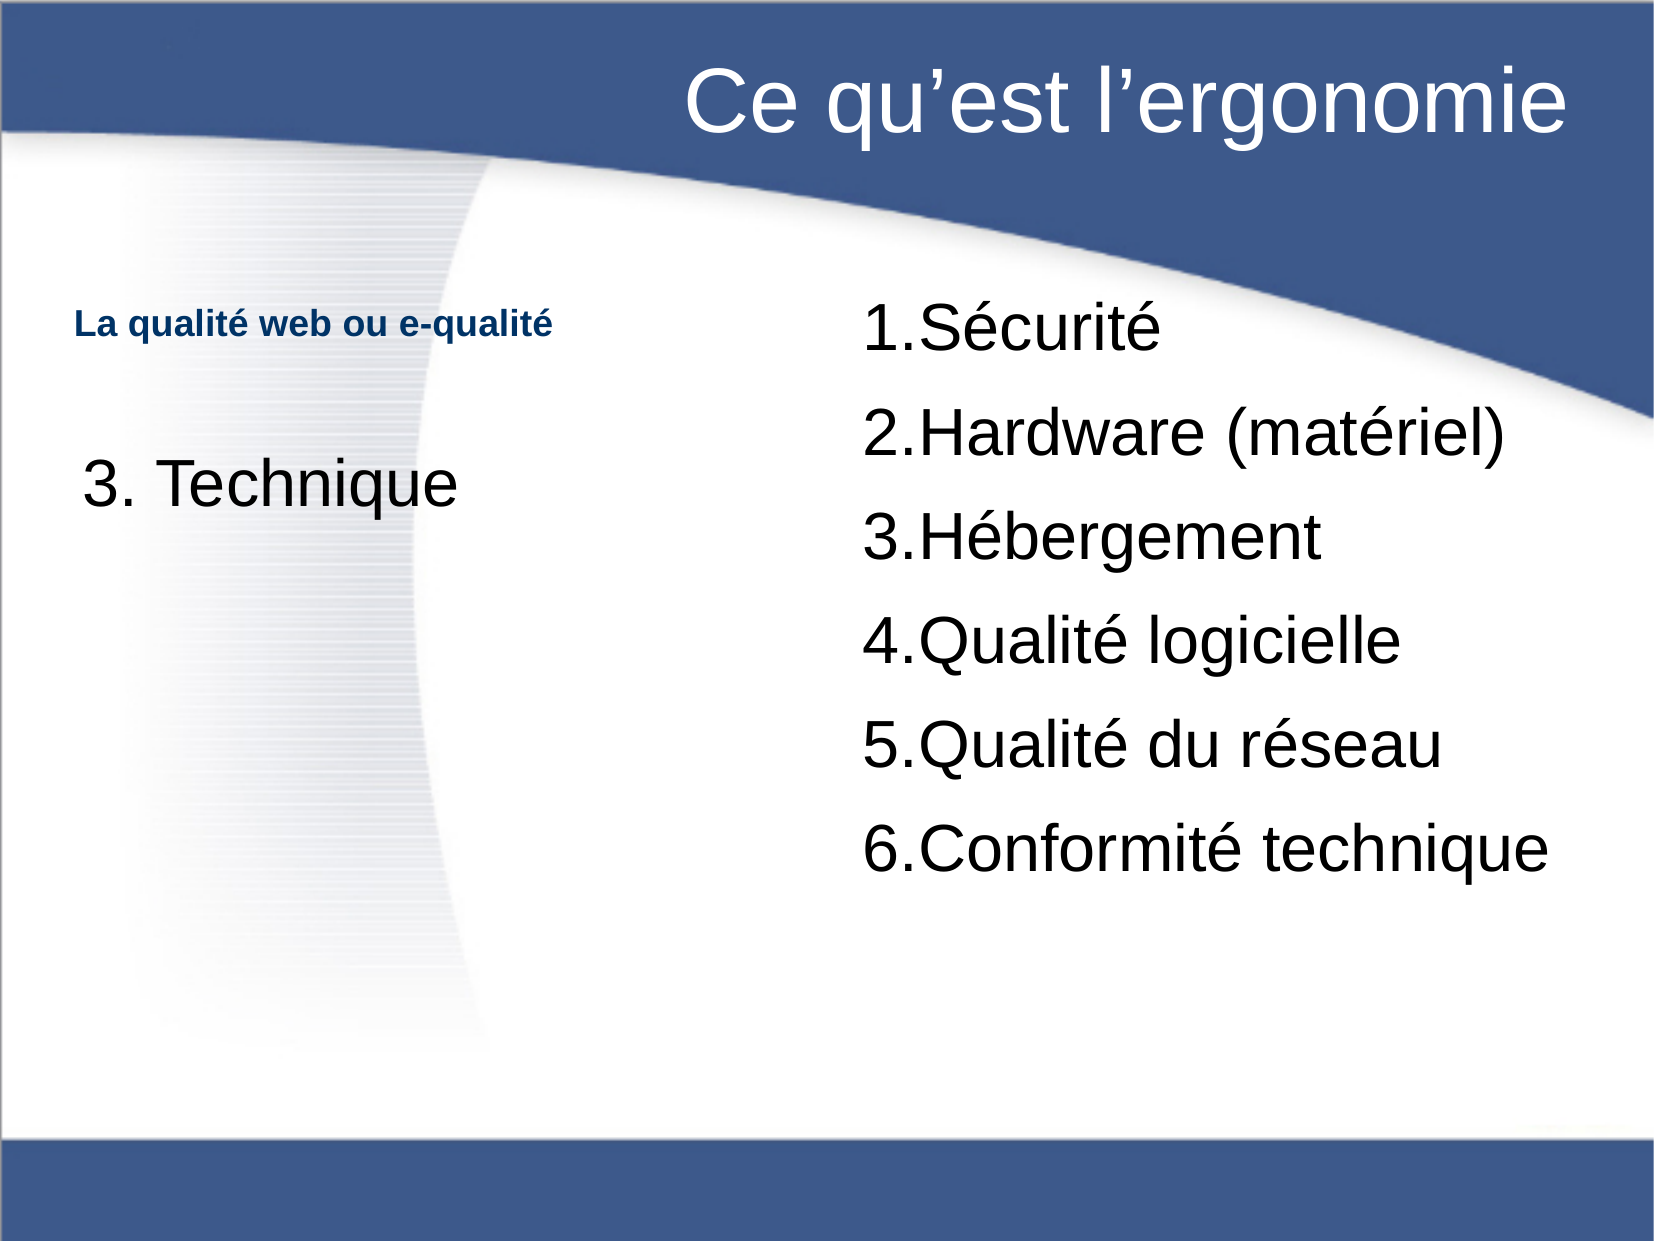

# Ce qu’est l’ergonomie
Sécurité
Hardware (matériel)
Hébergement
Qualité logicielle
Qualité du réseau
Conformité technique
La qualité web ou e-qualité
3. Technique